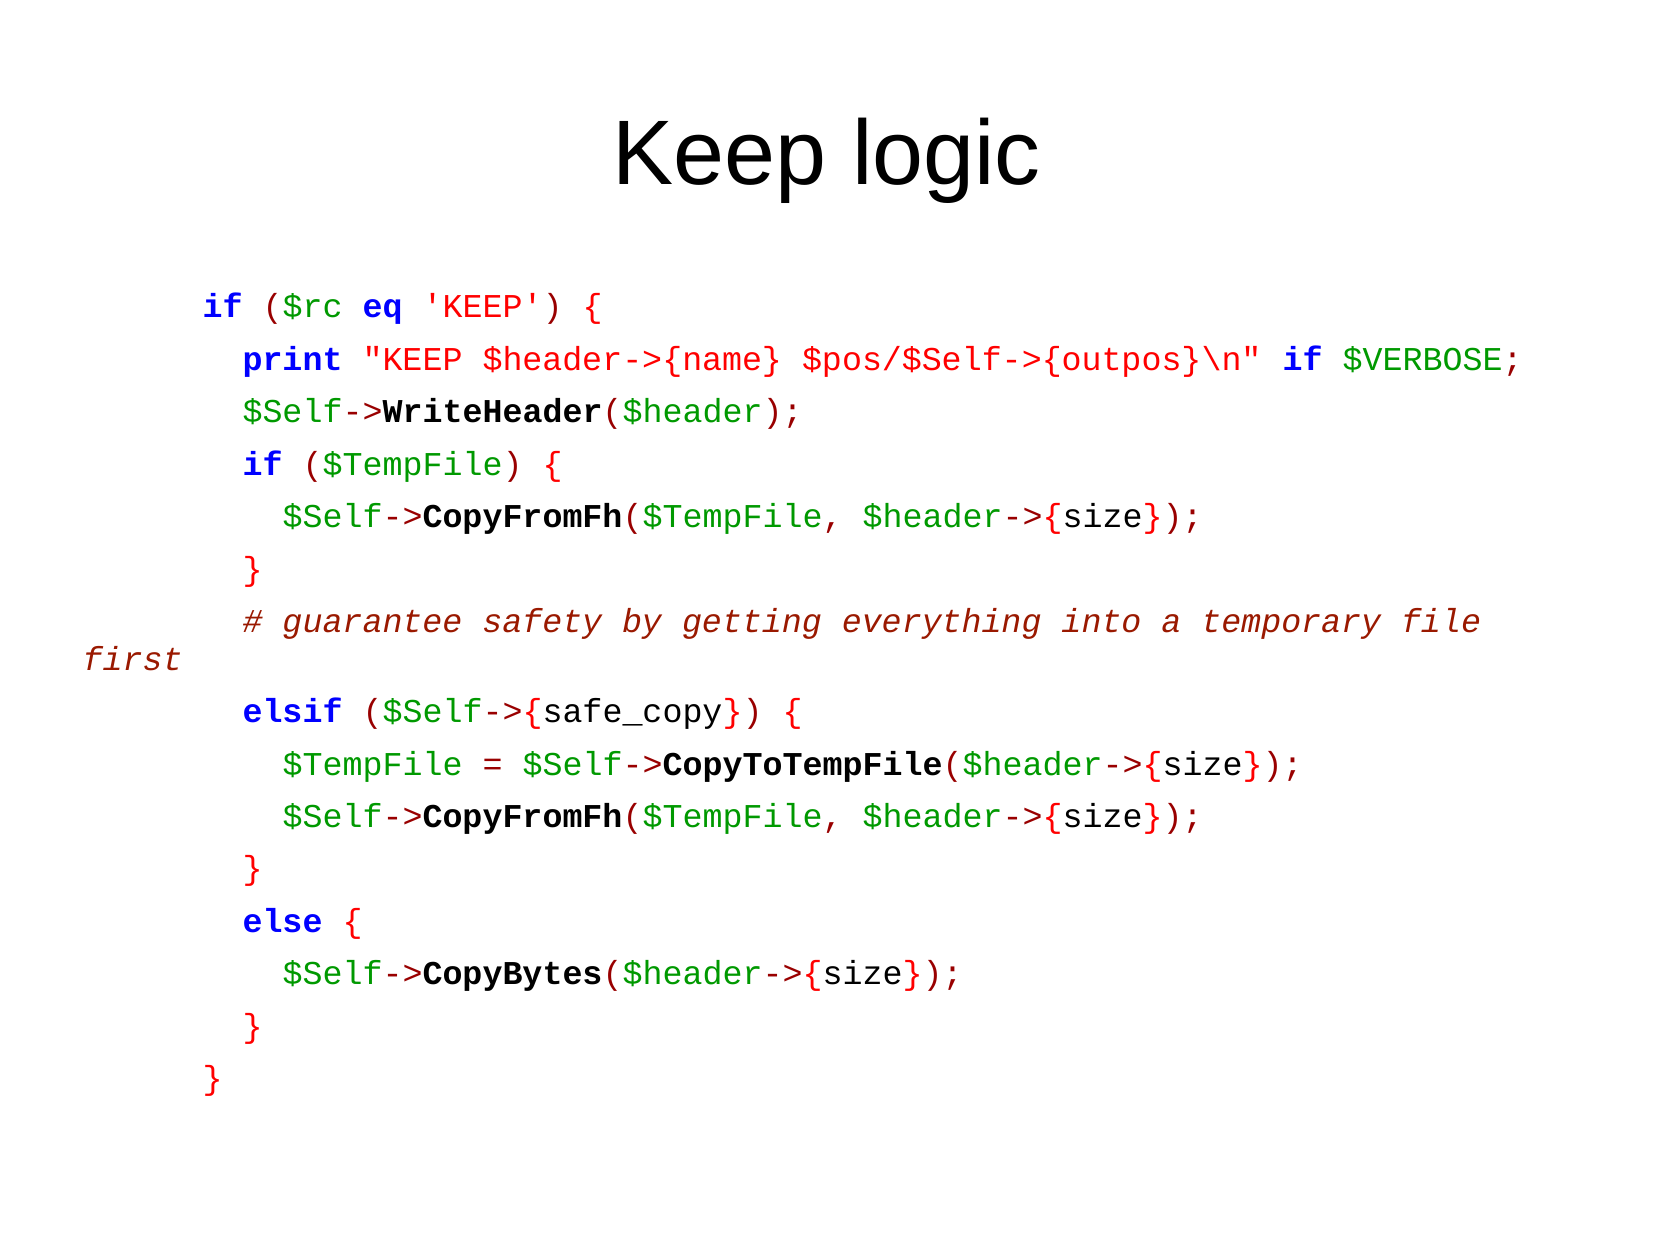

# Keep logic
 if ($rc eq 'KEEP') {
 print "KEEP $header->{name} $pos/$Self->{outpos}\n" if $VERBOSE;
 $Self->WriteHeader($header);
 if ($TempFile) {
 $Self->CopyFromFh($TempFile, $header->{size});
 }
 # guarantee safety by getting everything into a temporary file first
 elsif ($Self->{safe_copy}) {
 $TempFile = $Self->CopyToTempFile($header->{size});
 $Self->CopyFromFh($TempFile, $header->{size});
 }
 else {
 $Self->CopyBytes($header->{size});
 }
 }